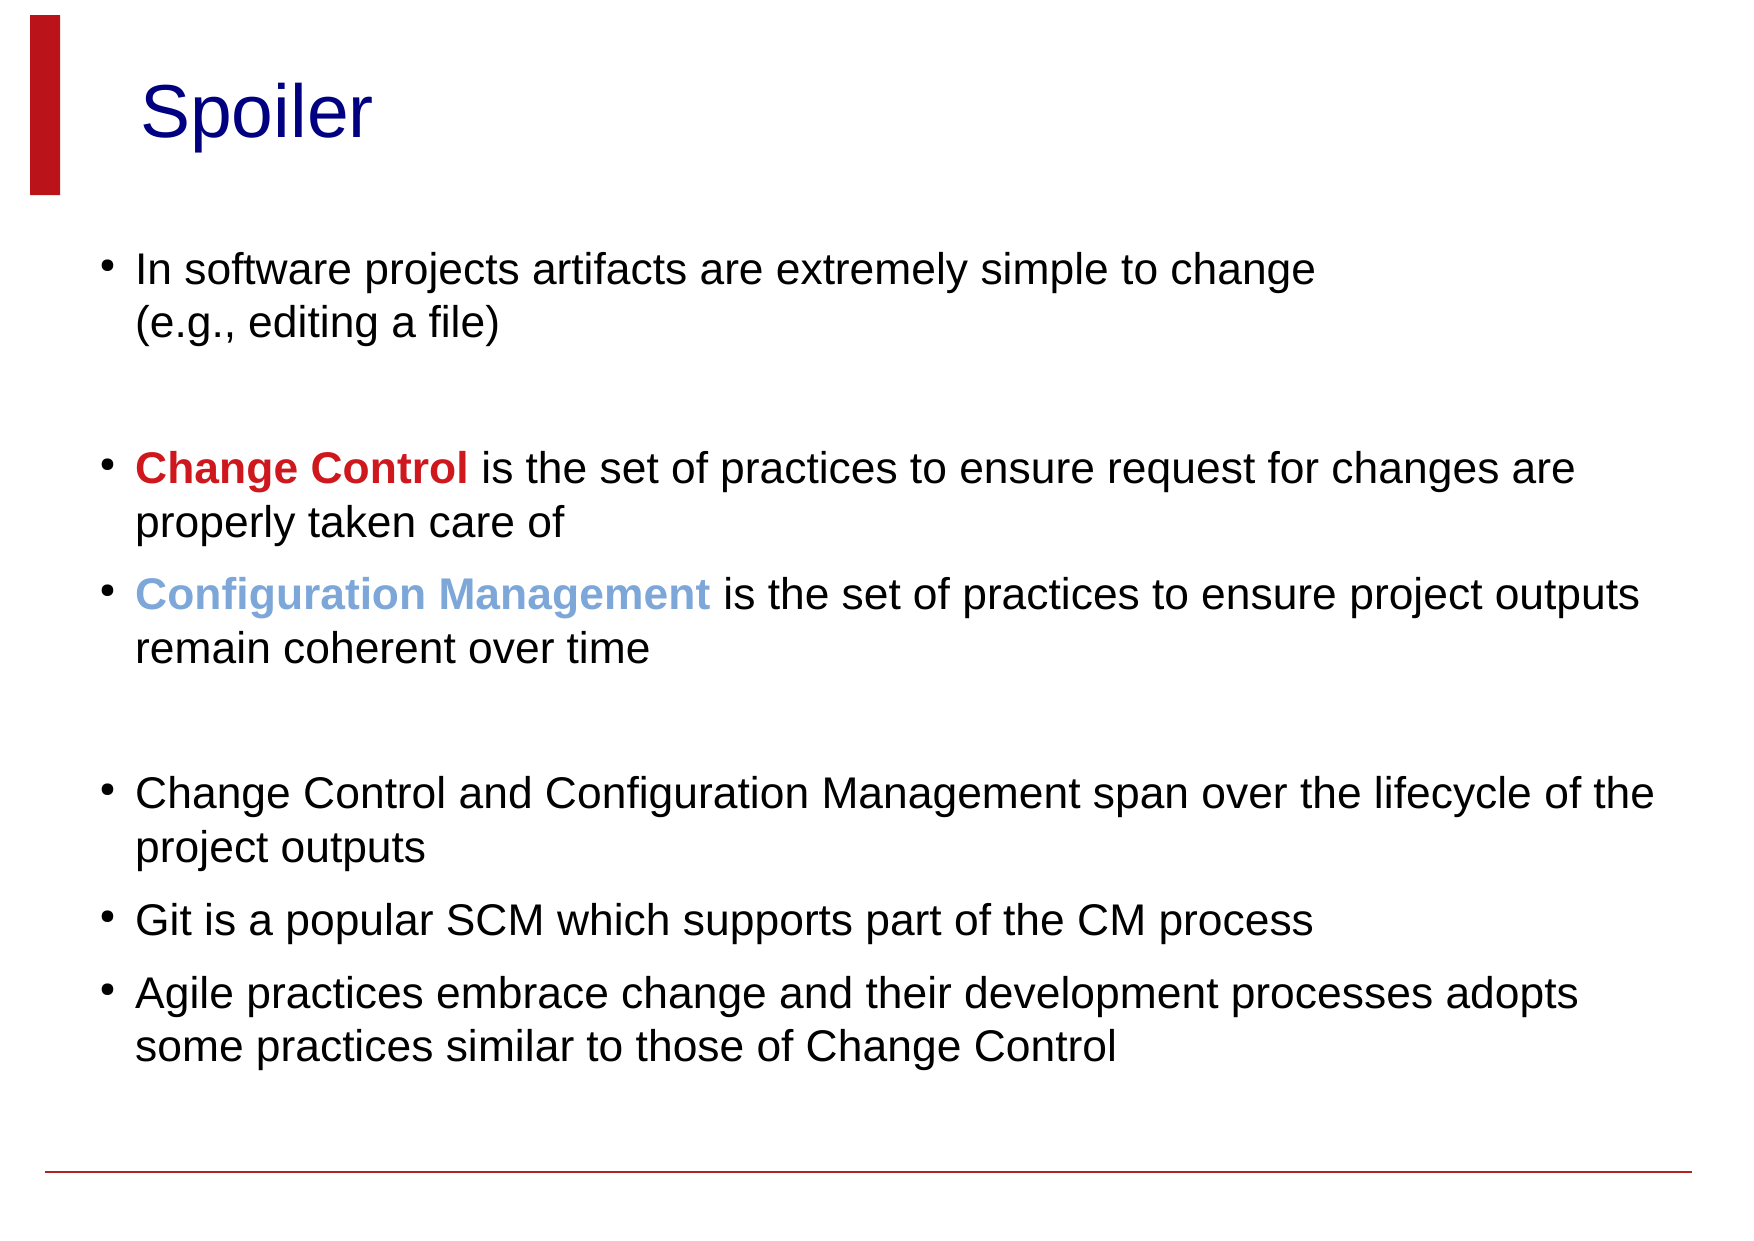

# Spoiler
In software projects artifacts are extremely simple to change
(e.g., editing a file)
Change Control is the set of practices to ensure request for changes are properly taken care of
Configuration Management is the set of practices to ensure project outputs remain coherent over time
Change Control and Configuration Management span over the lifecycle of the project outputs
Git is a popular SCM which supports part of the CM process
Agile practices embrace change and their development processes adopts some practices similar to those of Change Control